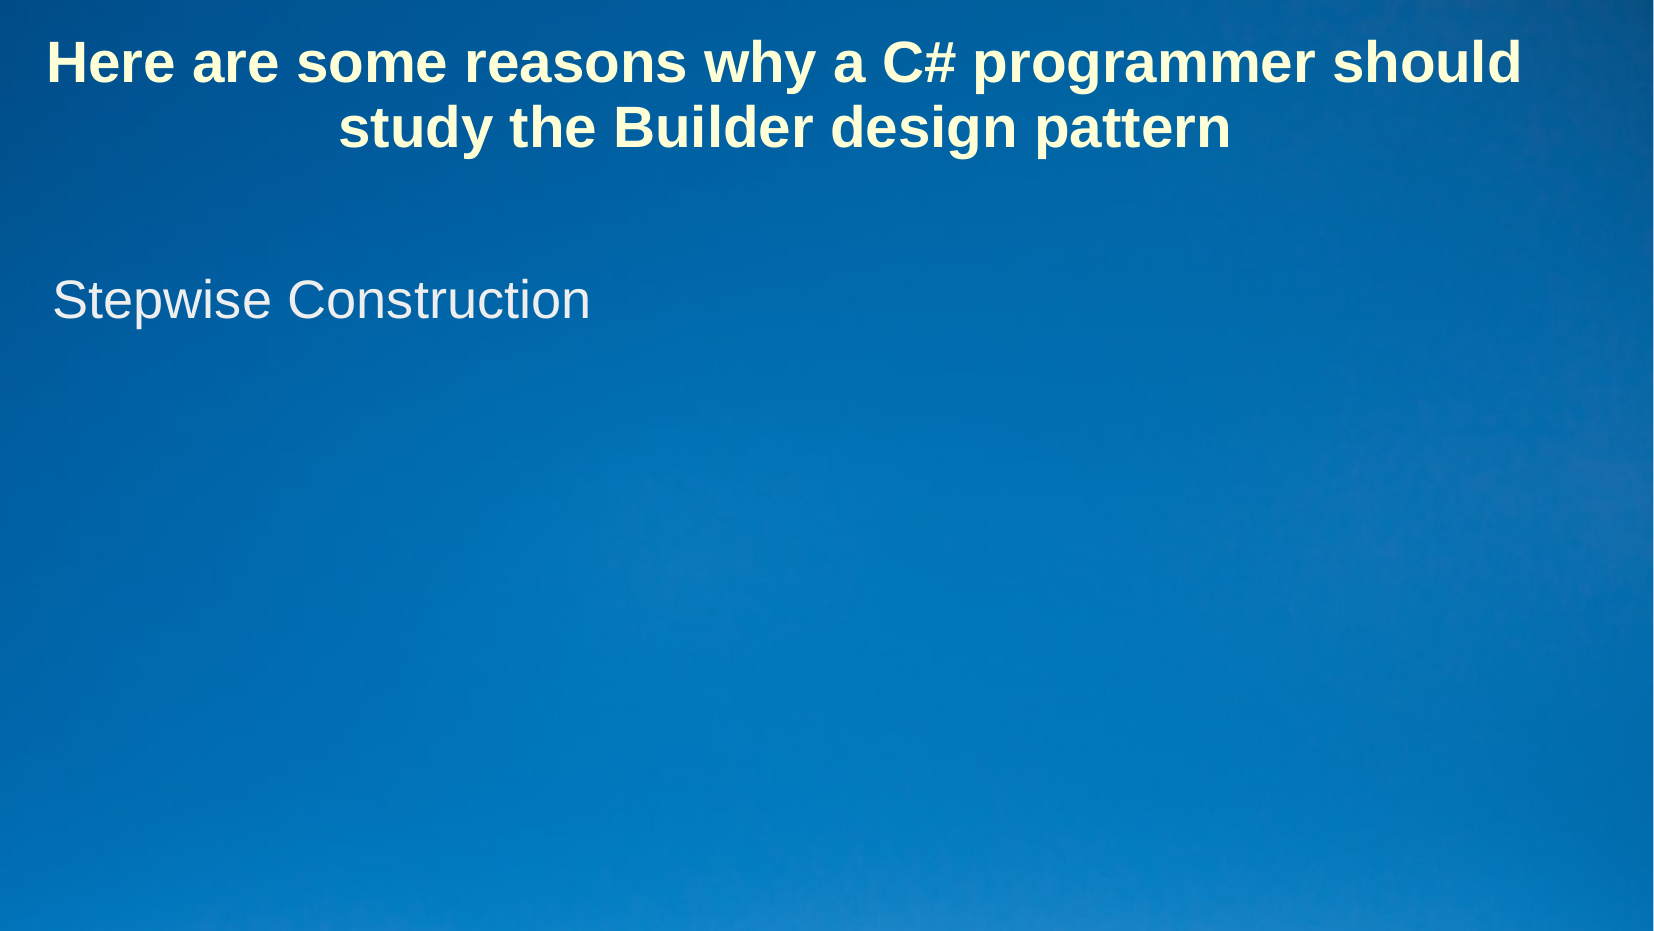

# Here are some reasons why a C# programmer should study the Builder design pattern
Stepwise Construction